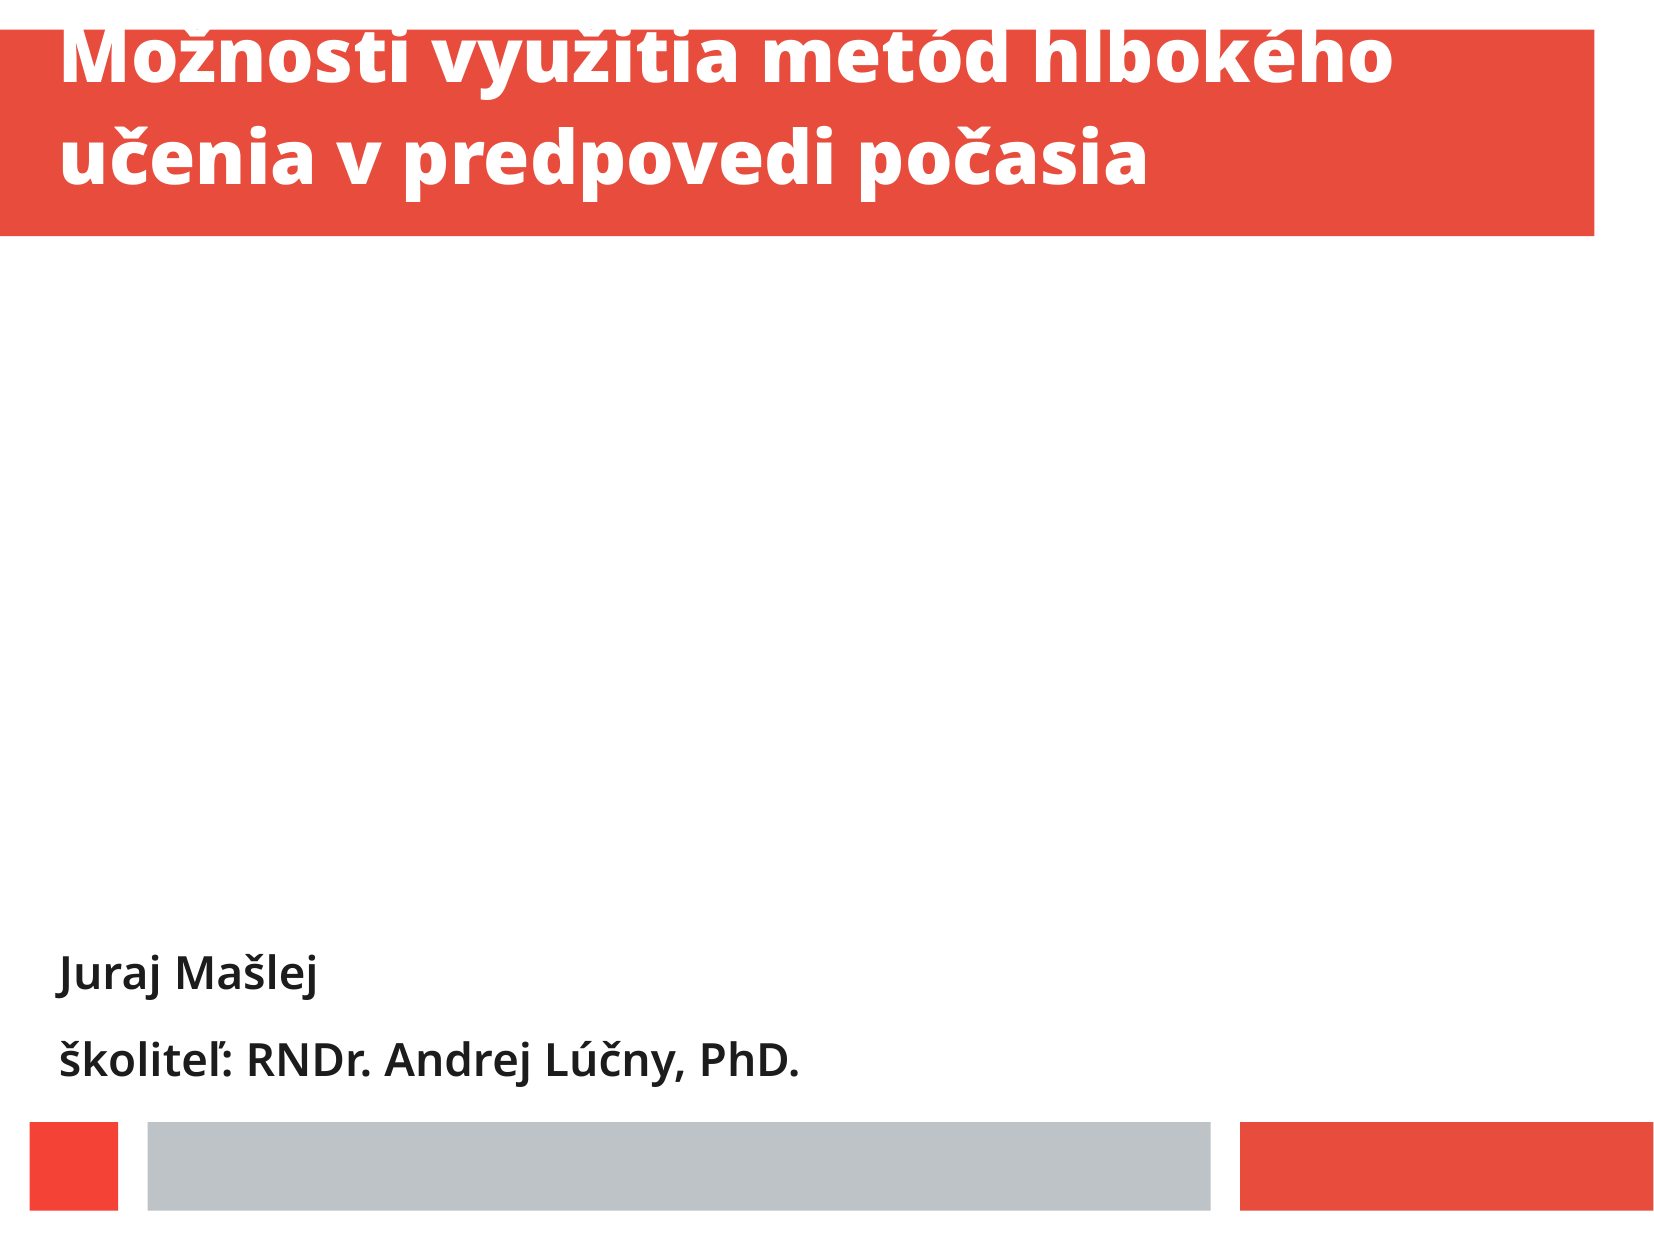

# Možnosti využitia metód hlbokého učenia v predpovedi počasia
Juraj Mašlej
školiteľ: RNDr. Andrej Lúčny, PhD.